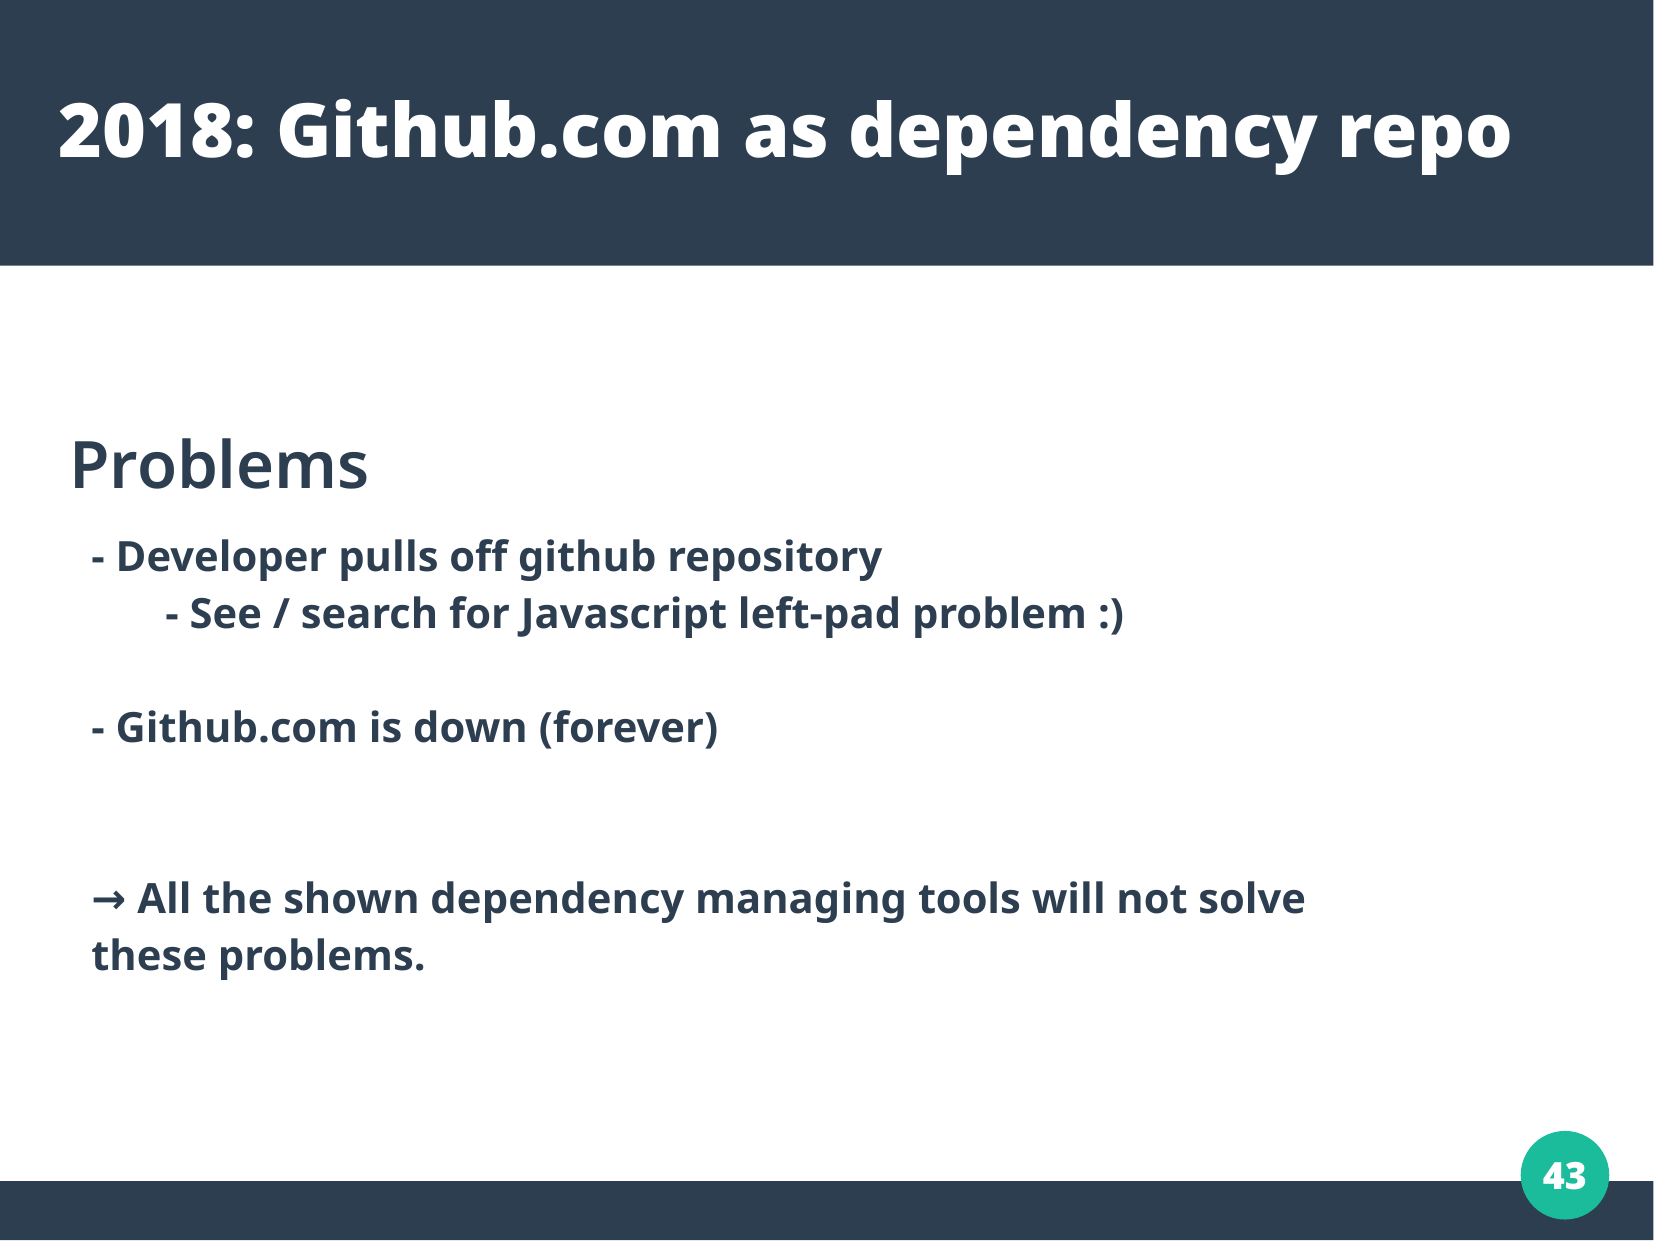

# 2018: Github.com as dependency repo
Problems
- Developer pulls off github repository
	- See / search for Javascript left-pad problem :)
- Github.com is down (forever)
→ All the shown dependency managing tools will not solve these problems.
43